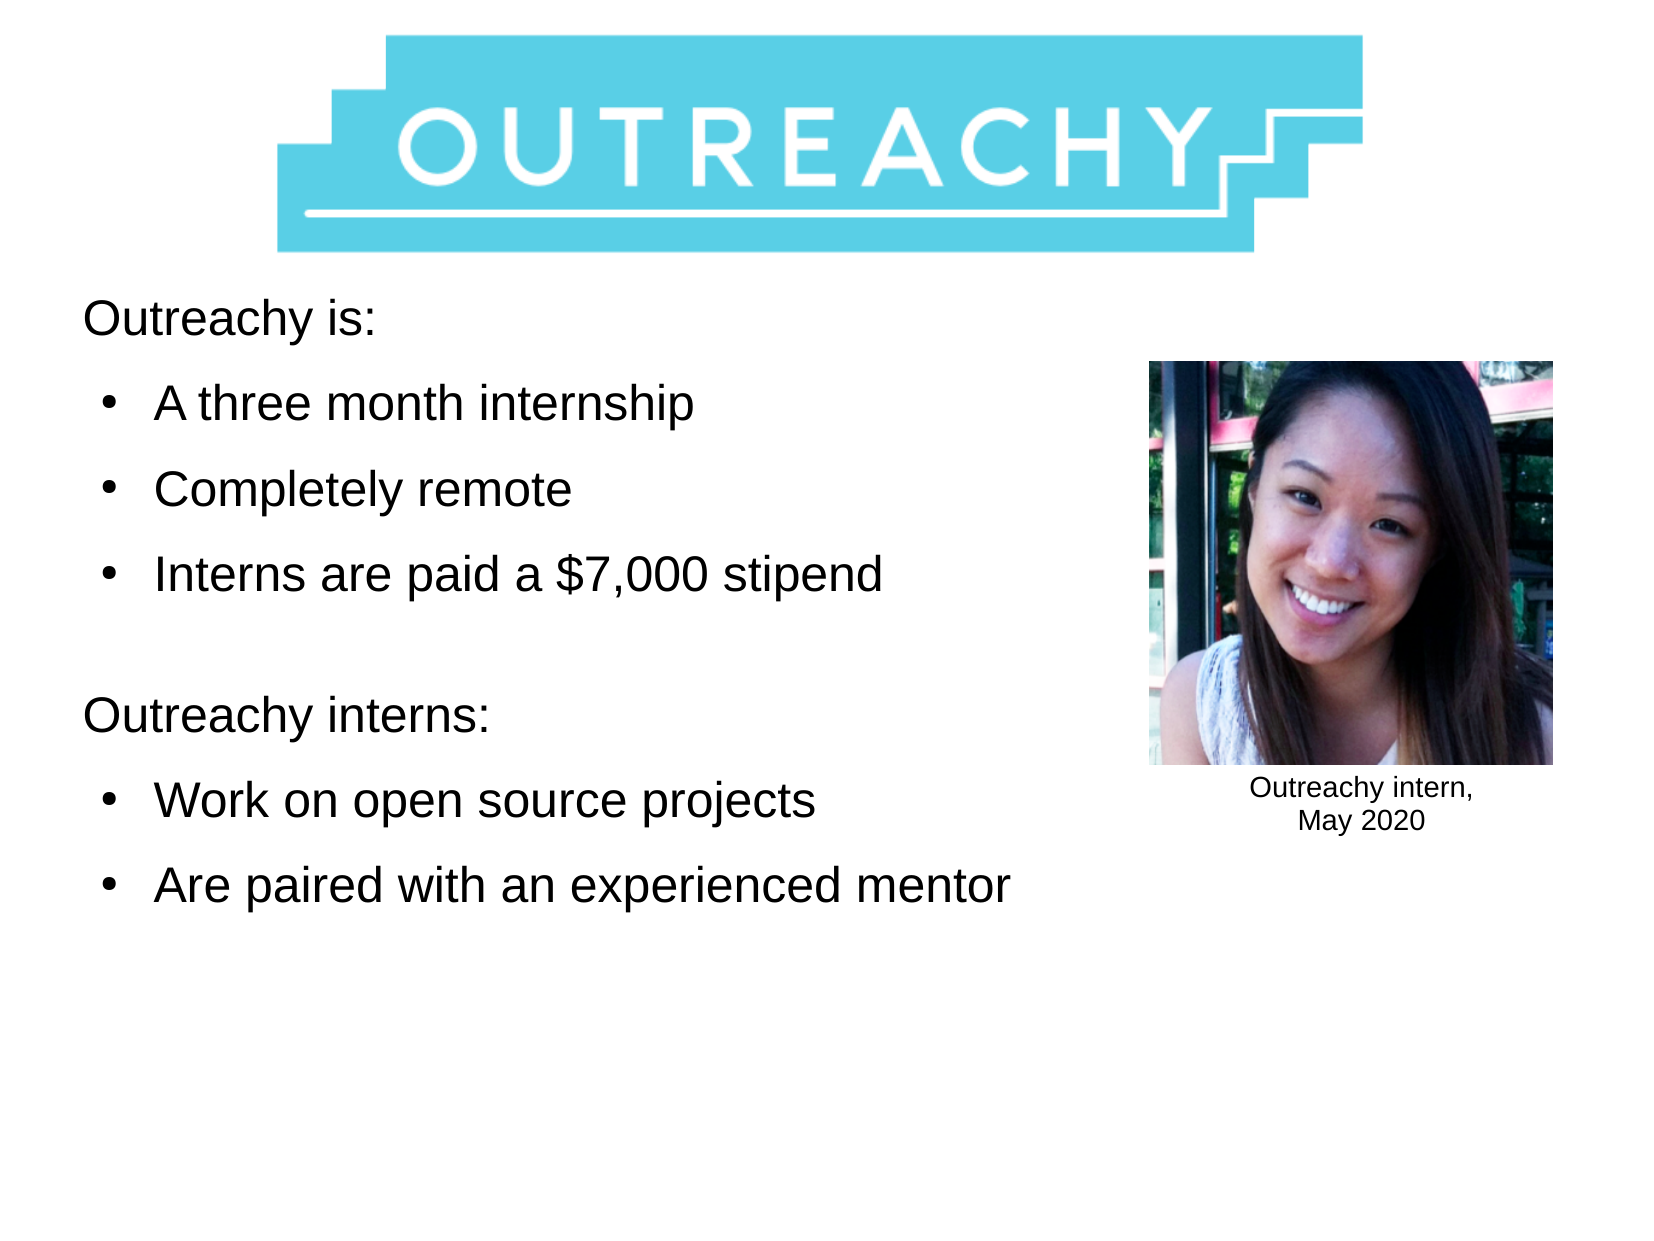

# Outreachy is:
A three month internship
Completely remote
Interns are paid a $7,000 stipend
Outreachy interns:
Work on open source projects
Are paired with an experienced mentor
Outreachy intern,
May 2020